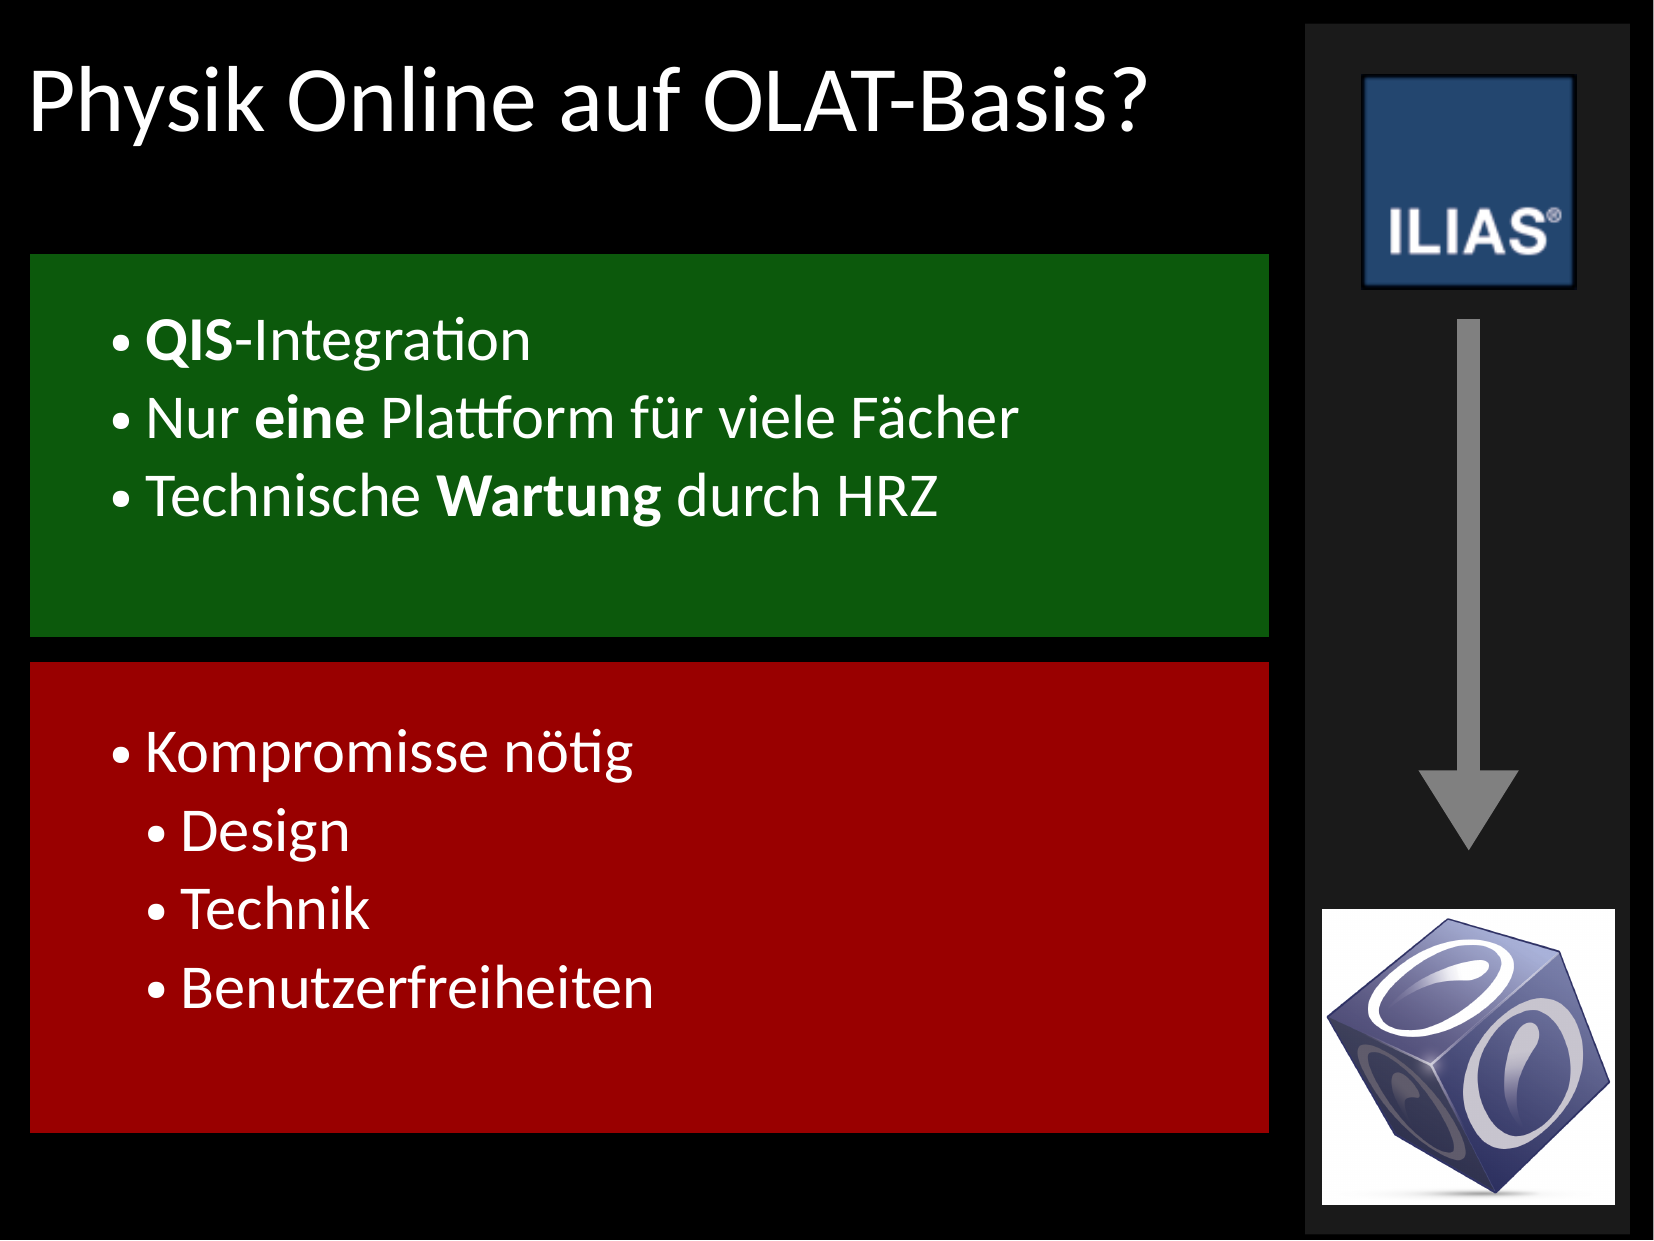

Physik Online auf OLAT-Basis?
QIS-Integration
Nur eine Plattform für viele Fächer
Technische Wartung durch HRZ
Kompromisse nötig
Design
Technik
Benutzerfreiheiten